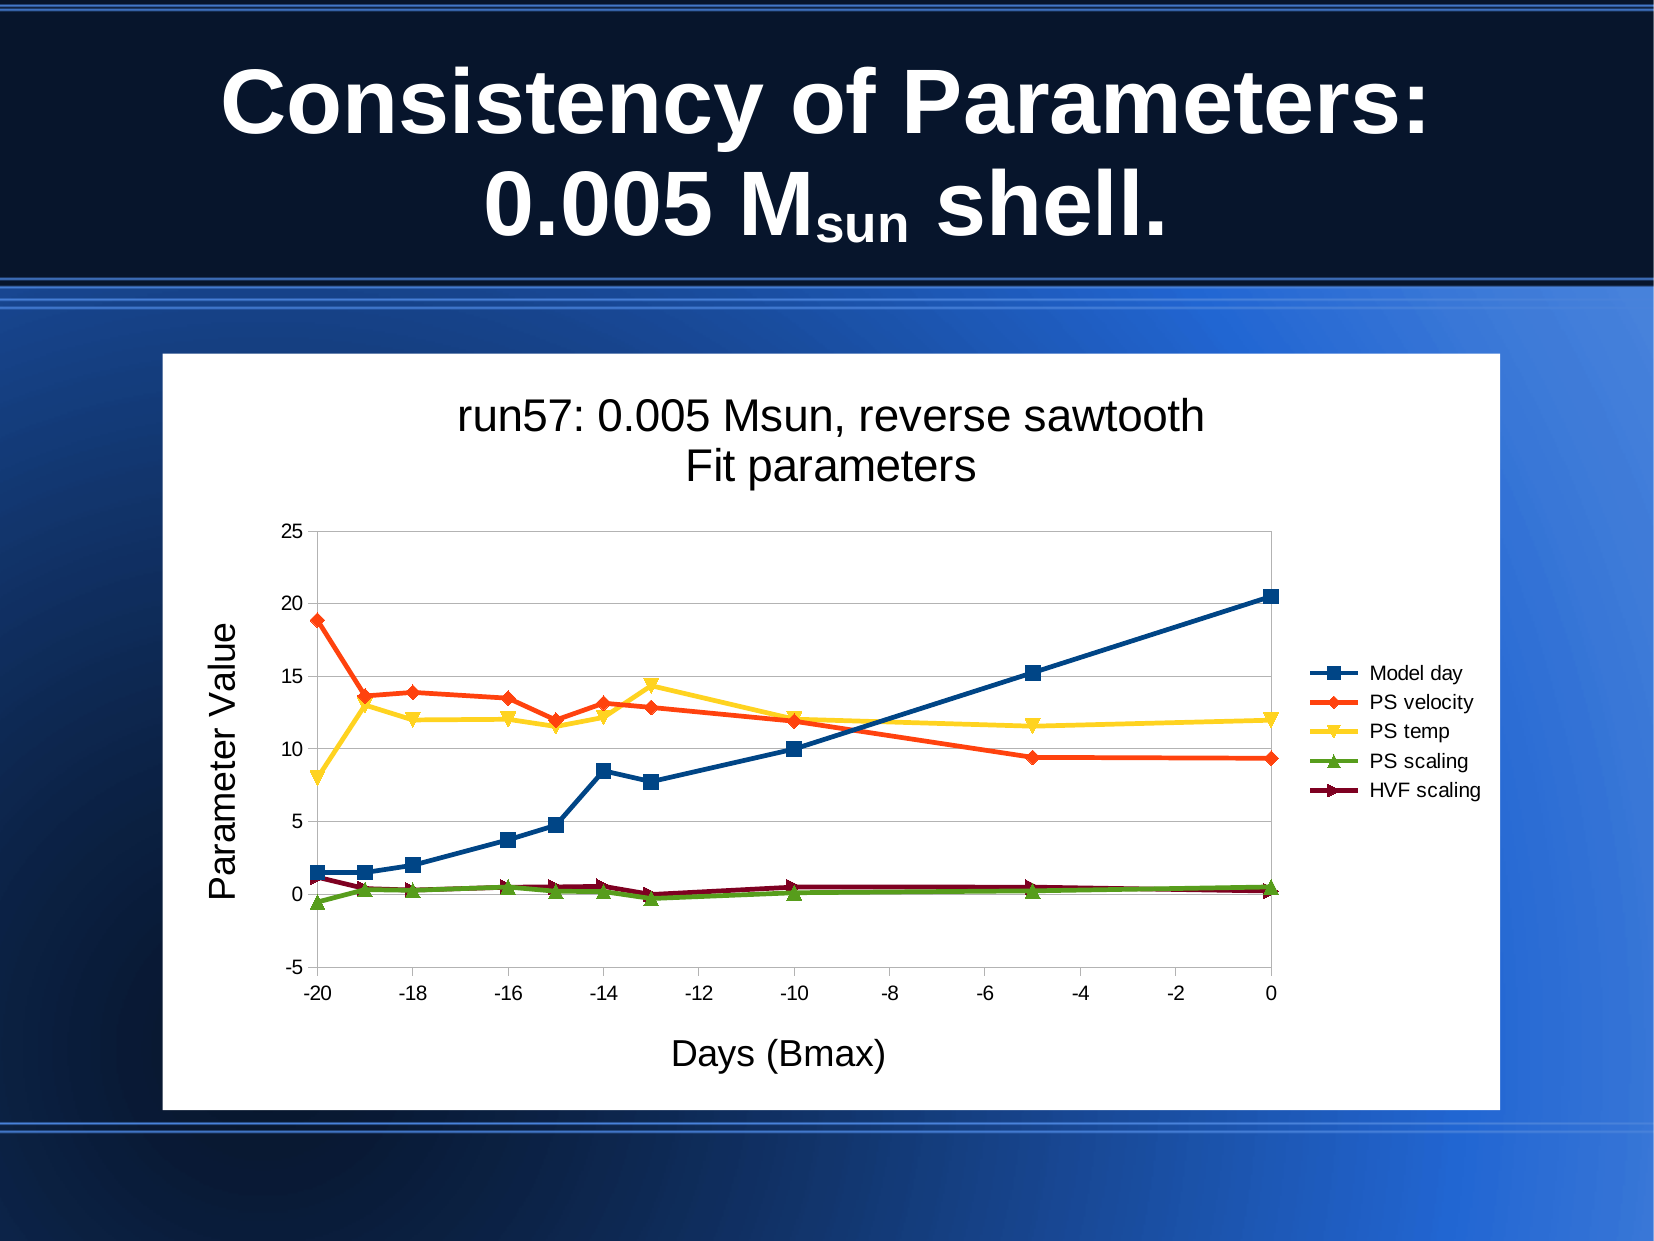

# Consistency of Parameters: 0.005 Msun shell.
### Chart: run57: 0.005 Msun, reverse sawtooth
Fit parameters
| Category | Model day | PS velocity | PS temp | PS scaling | HVF scaling |
|---|---|---|---|---|---|